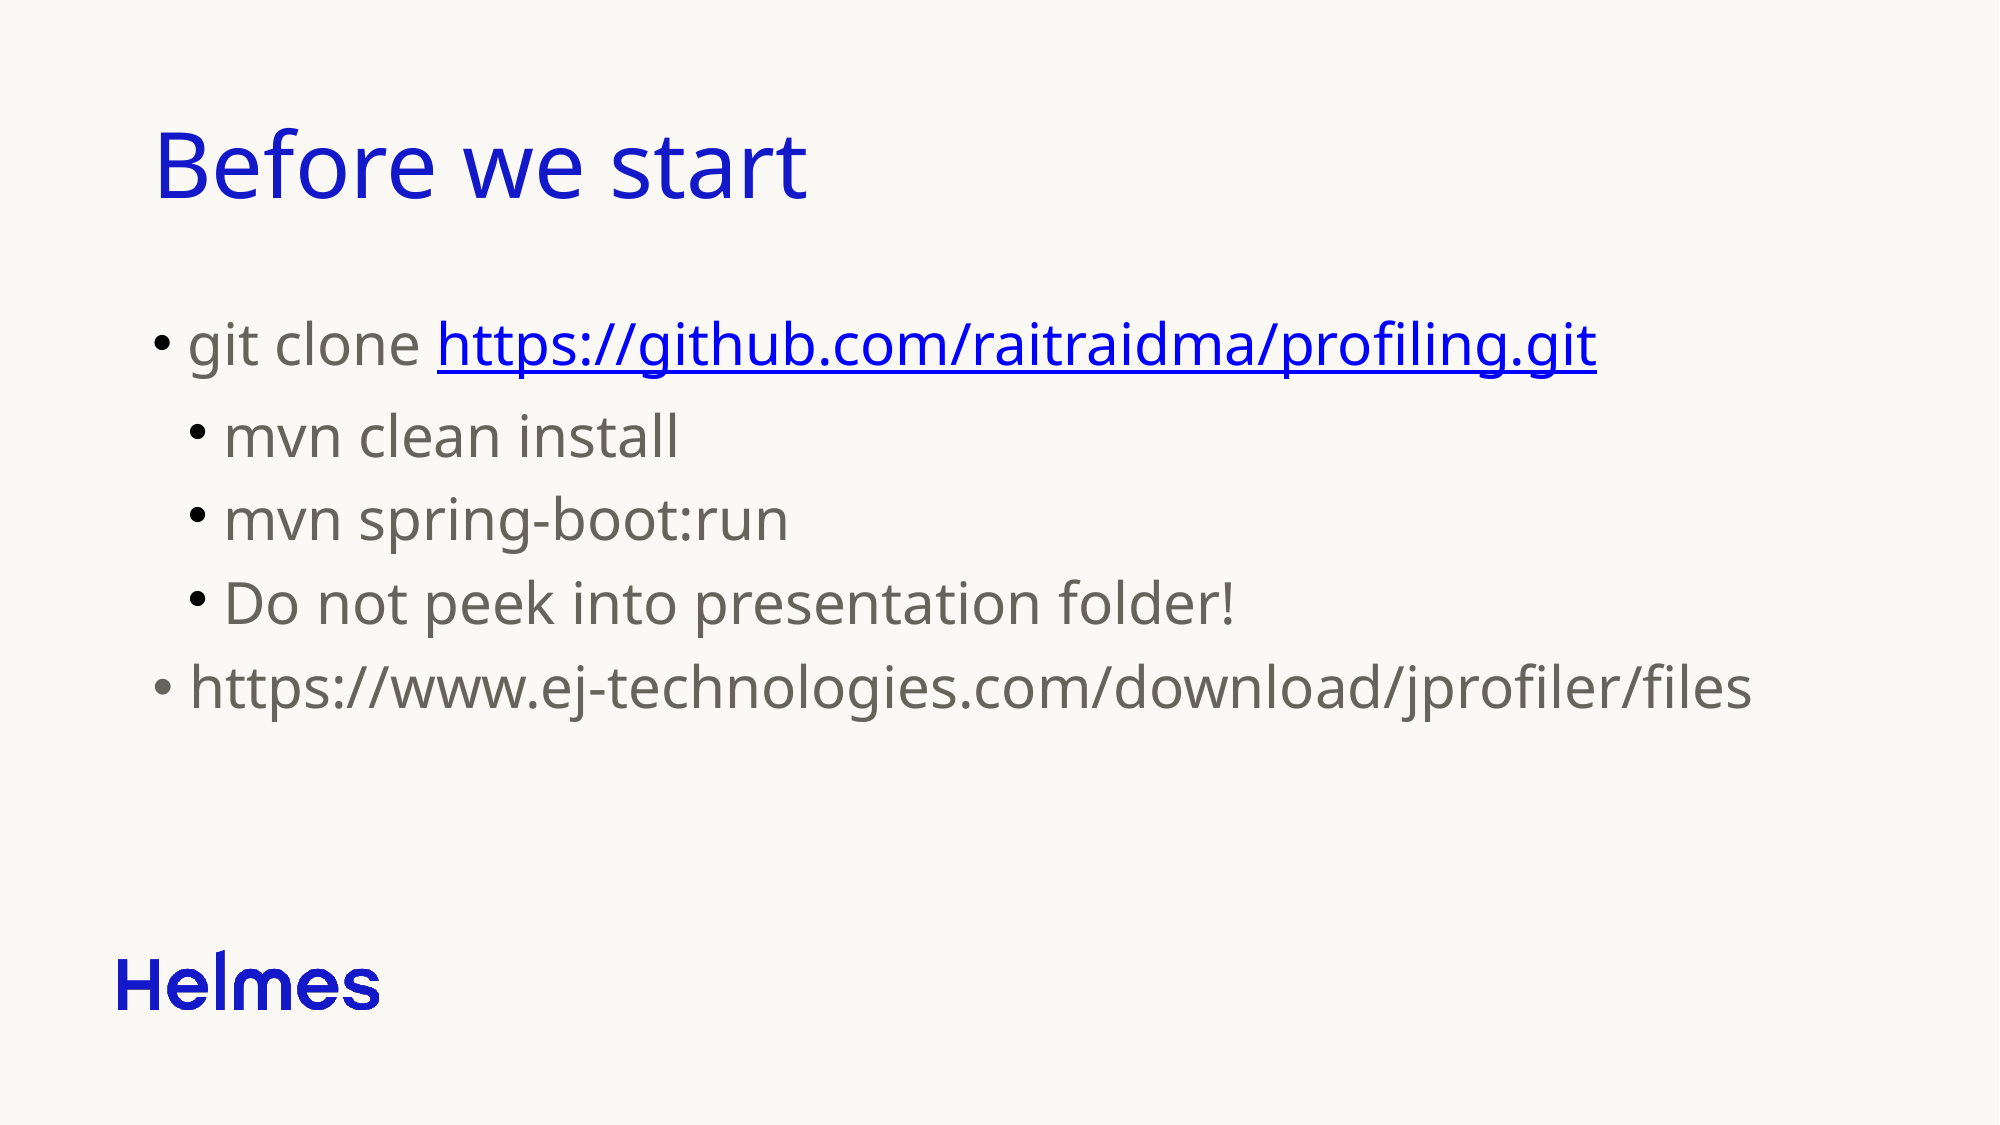

Before we start
git clone https://github.com/raitraidma/profiling.git
mvn clean install
mvn spring-boot:run
Do not peek into presentation folder!
https://www.ej-technologies.com/download/jprofiler/files